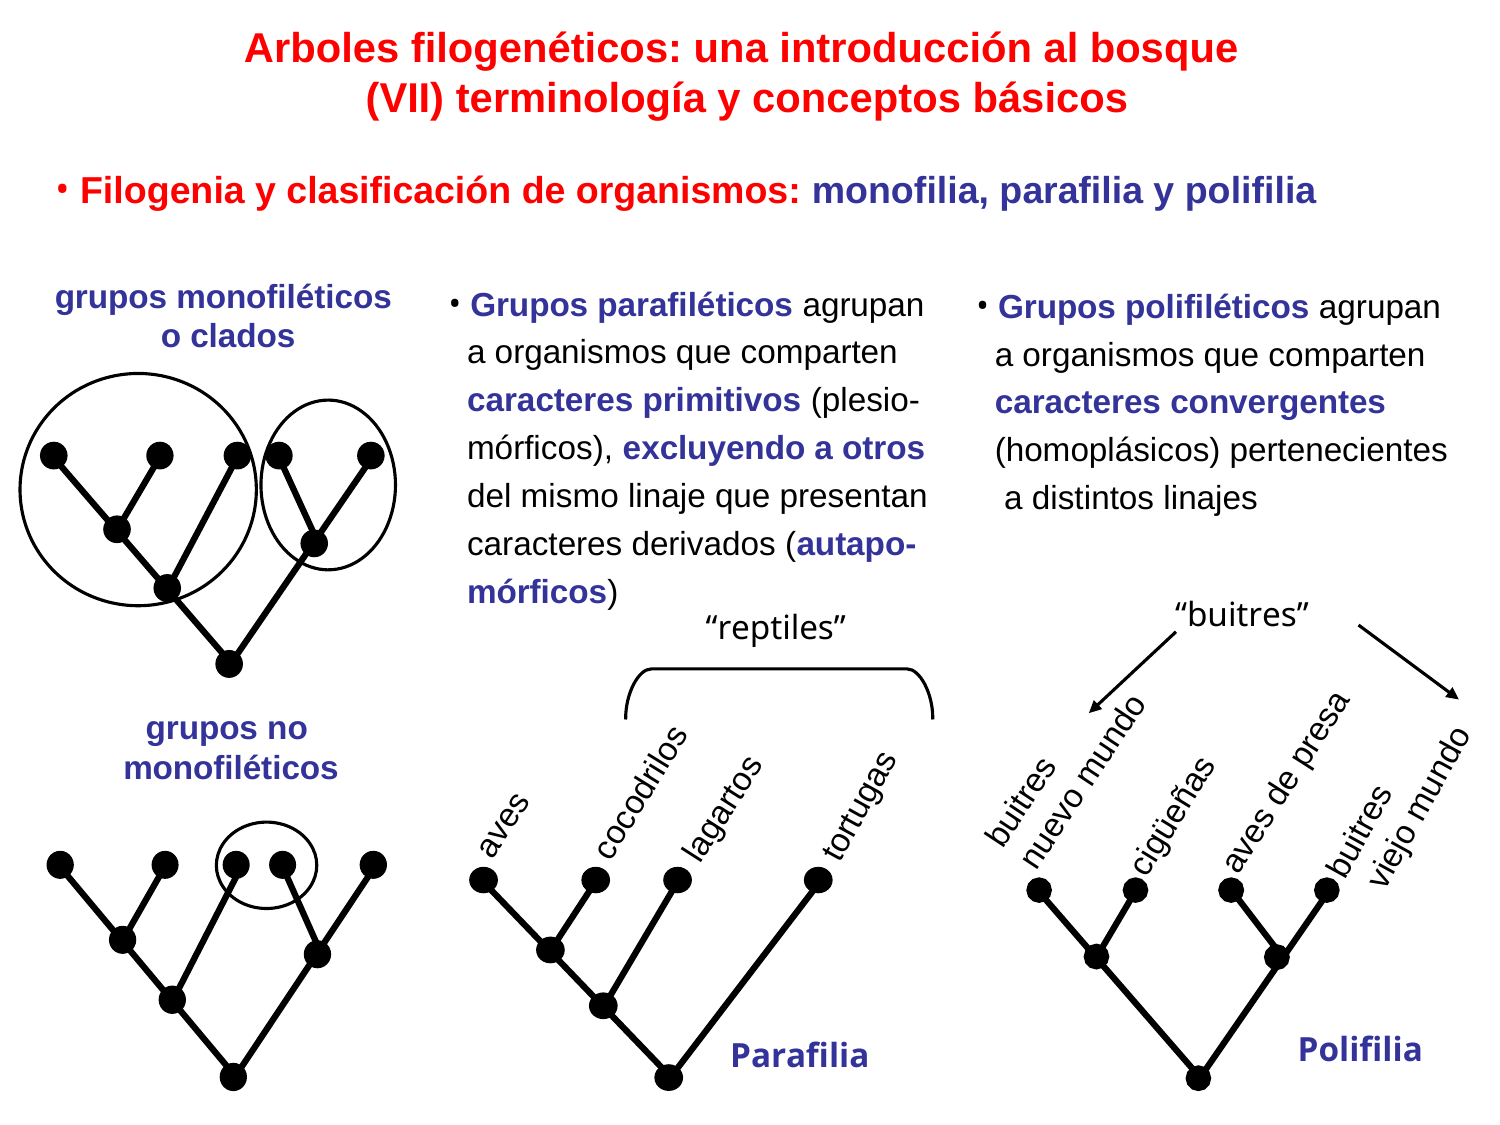

Arboles filogenéticos: una introducción al bosque
(VII) terminología y conceptos básicos
 Filogenia y clasificación de organismos: monofilia, parafilia y polifilia
grupos monofiléticos
o clados
 Grupos parafiléticos agrupan
 a organismos que comparten
 caracteres primitivos (plesio-
 mórficos), excluyendo a otros
 del mismo linaje que presentan
 caracteres derivados (autapo-
 mórficos)
“reptiles”
cocodrilos
tortugas
lagartos
aves
Parafilia
 Grupos polifiléticos agrupan
 a organismos que comparten
 caracteres convergentes
 (homoplásicos) pertenecientes
 a distintos linajes
“buitres”
buitres
nuevo mundo
aves de presa
buitres
 viejo mundo
cigüeñas
Polifilia
grupos no
monofiléticos